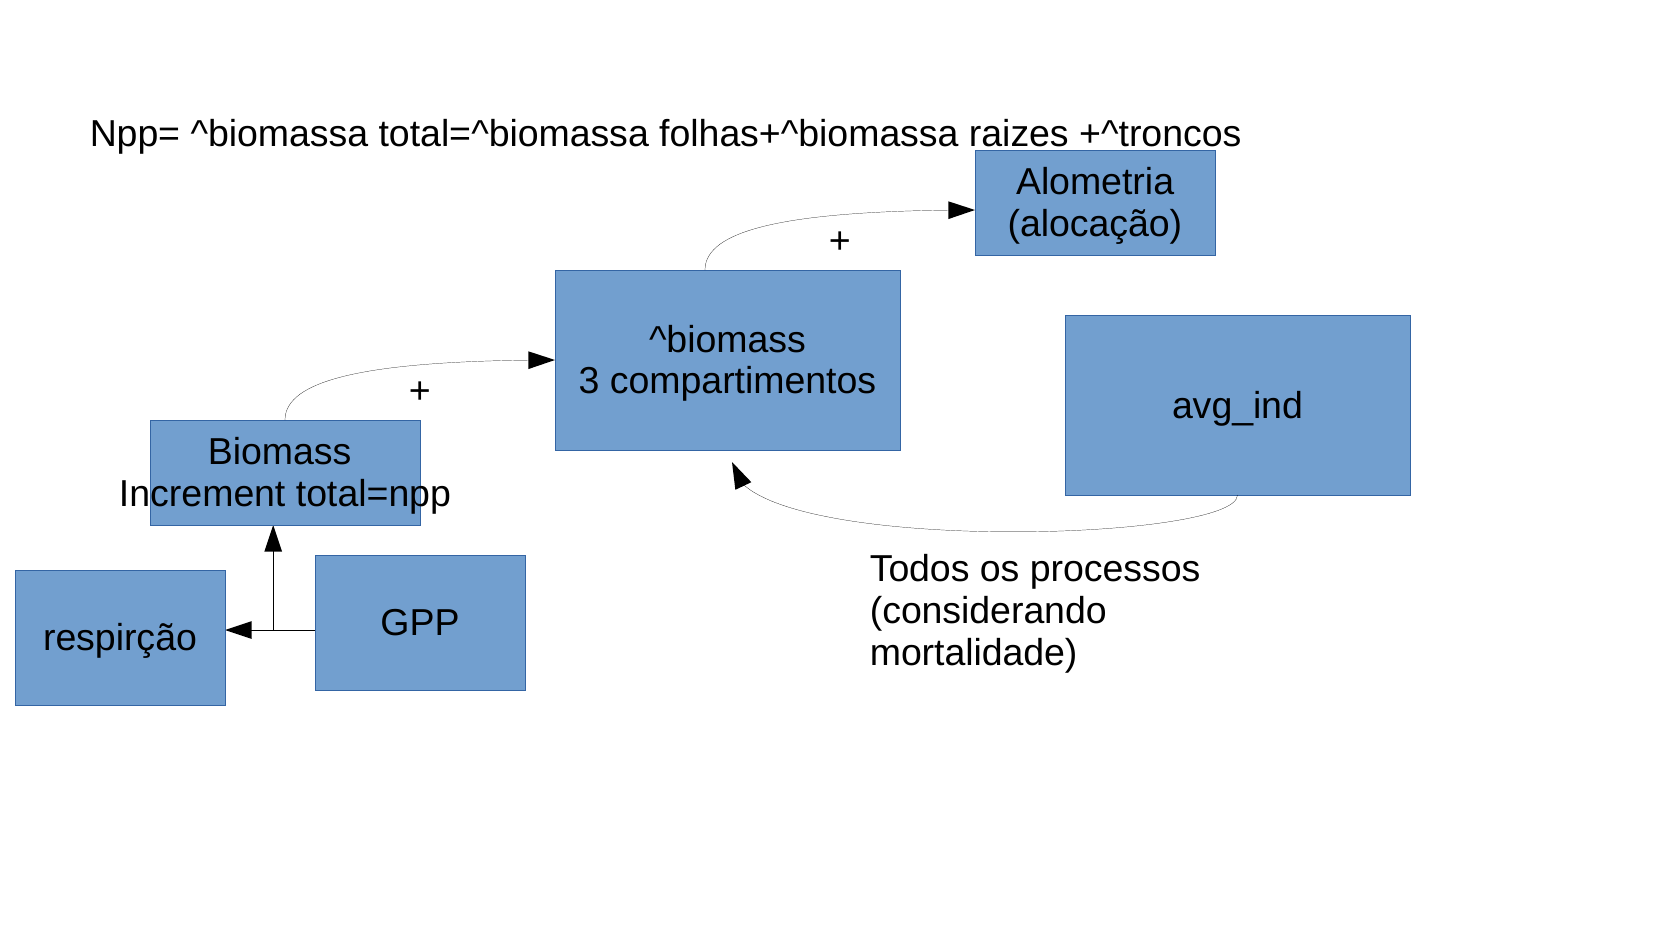

Npp= ^biomassa total=^biomassa folhas+^biomassa raizes +^troncos
Alometria
(alocação)
^biomass
3 compartimentos
avg_ind
Biomass
Increment total=npp
Todos os processos
(considerando mortalidade)
GPP
respirção